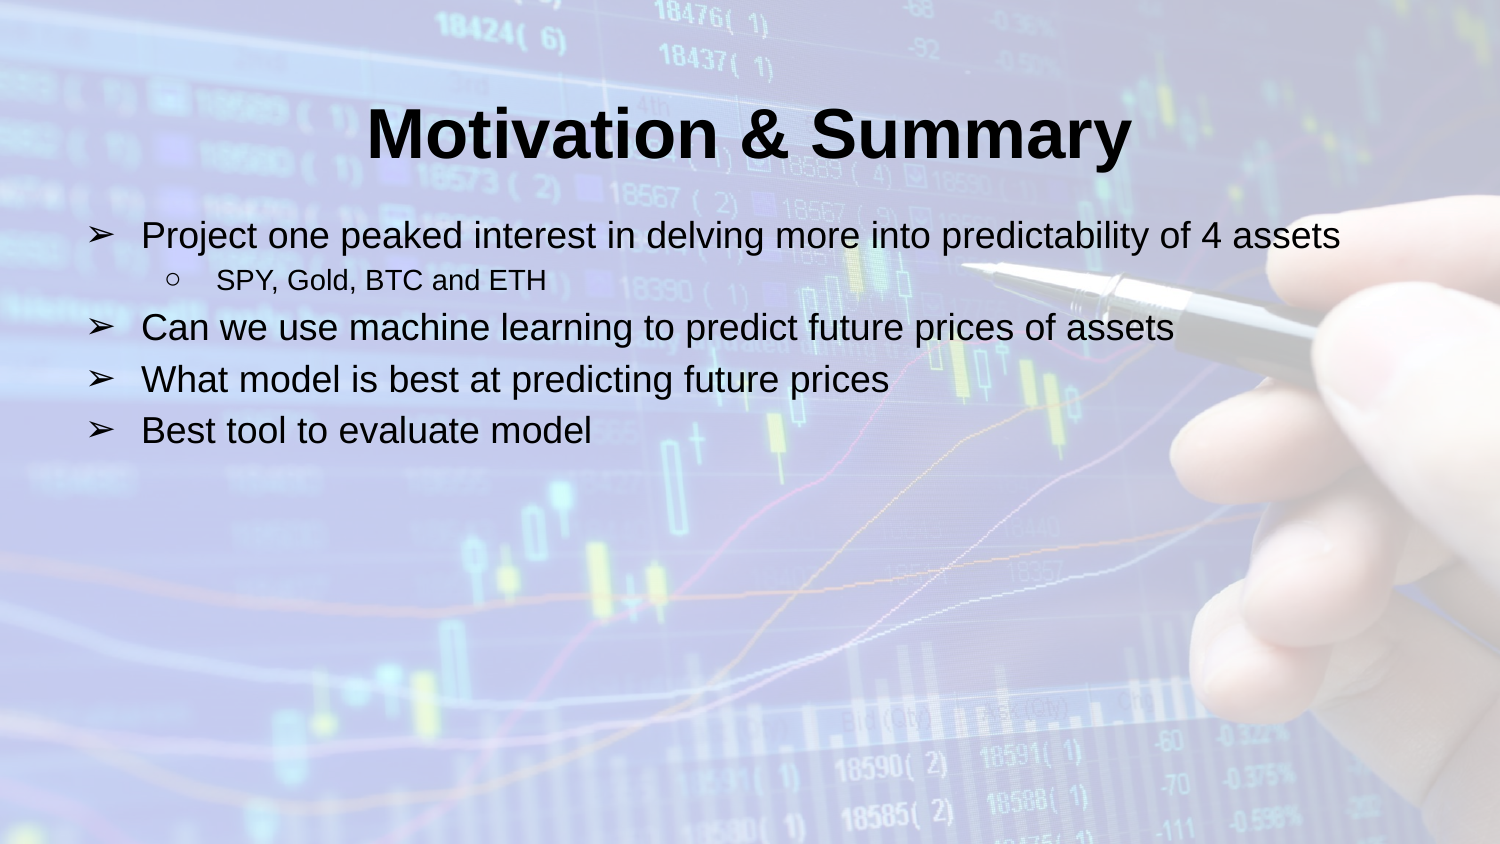

# Motivation & Summary
Project one peaked interest in delving more into predictability of 4 assets
SPY, Gold, BTC and ETH
Can we use machine learning to predict future prices of assets
What model is best at predicting future prices
Best tool to evaluate model